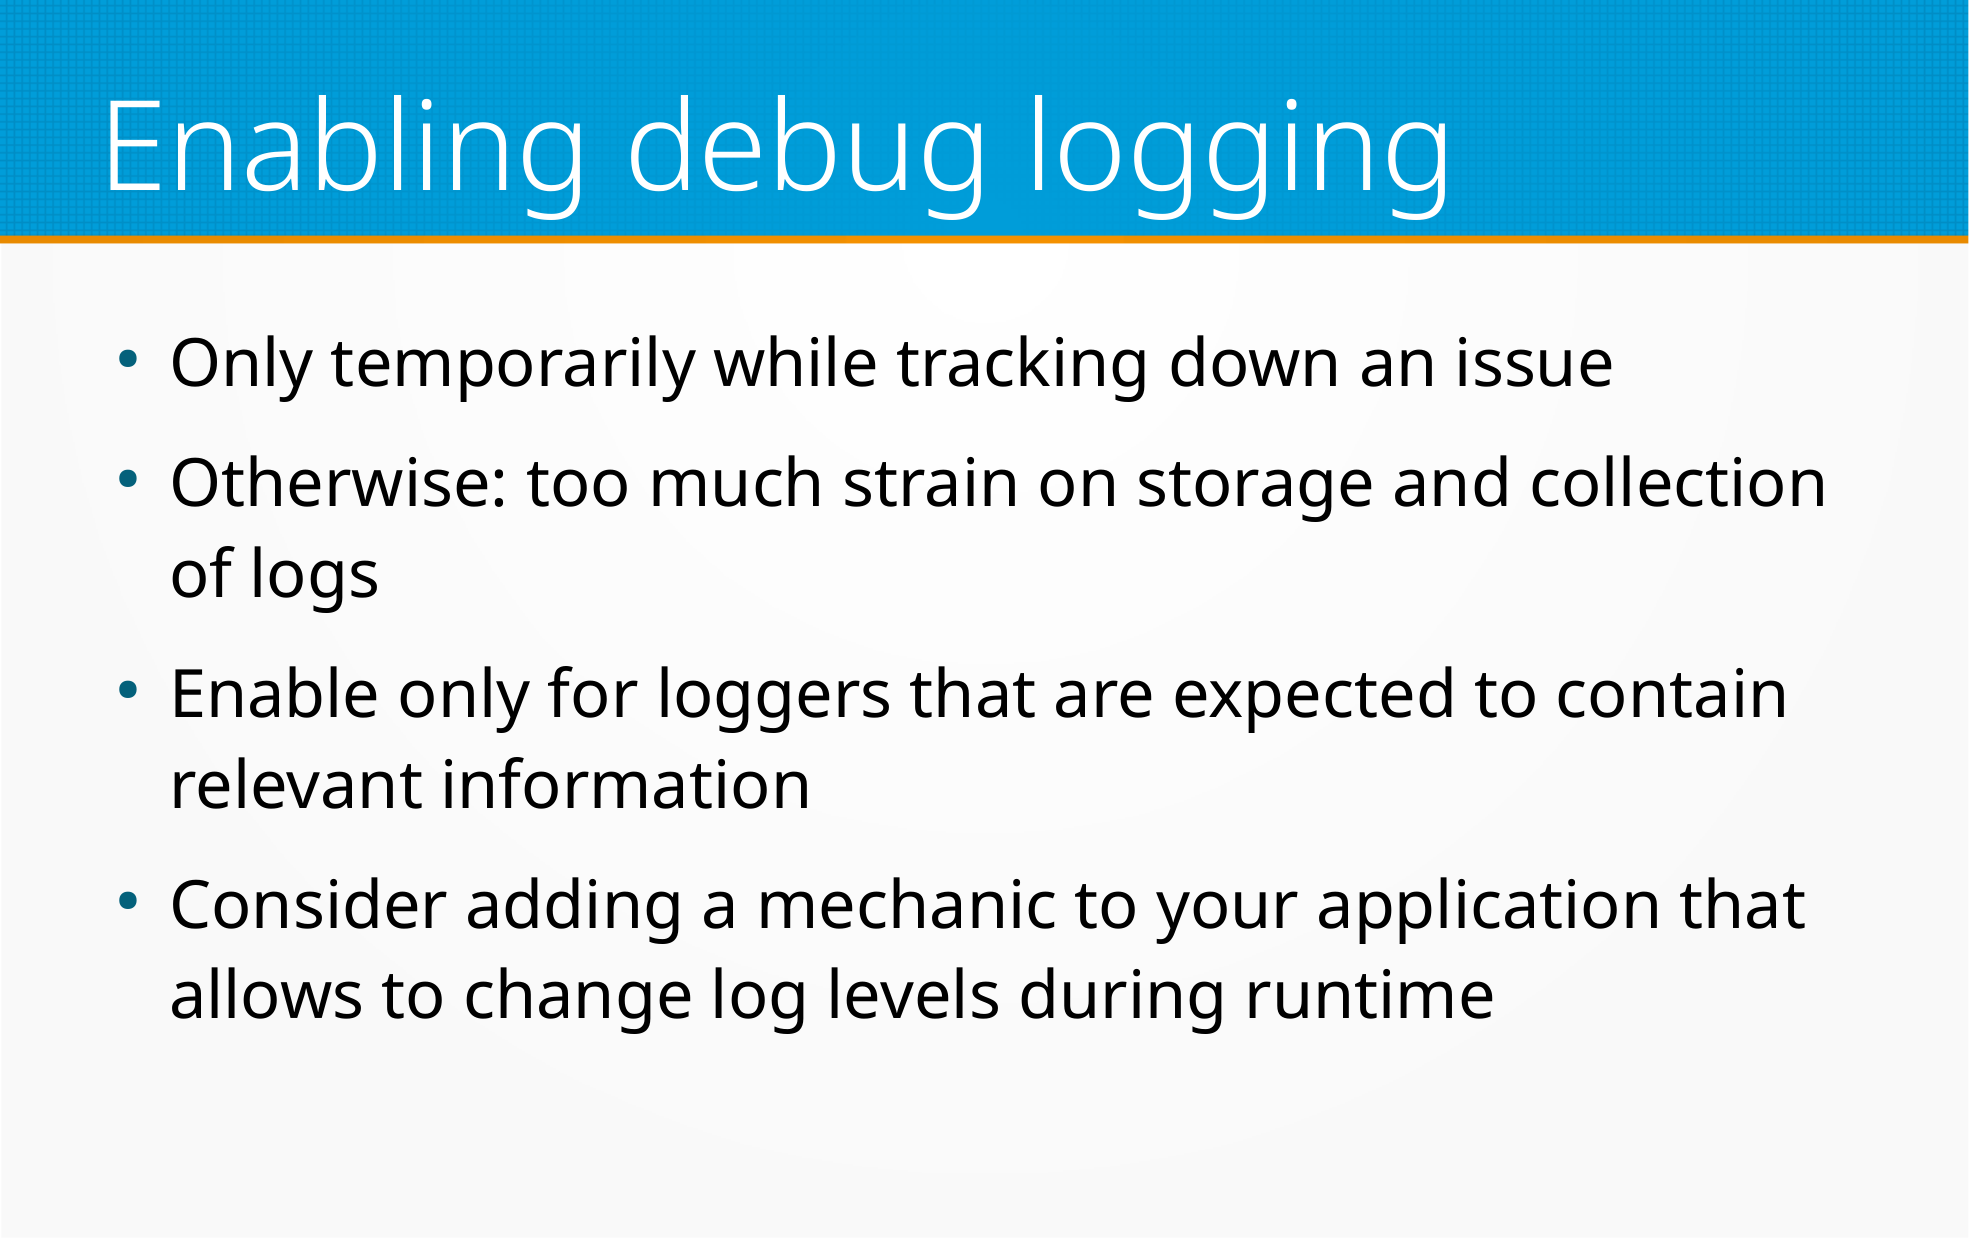

# Enabling debug logging
Only temporarily while tracking down an issue
Otherwise: too much strain on storage and collection of logs
Enable only for loggers that are expected to contain relevant information
Consider adding a mechanic to your application that allows to change log levels during runtime